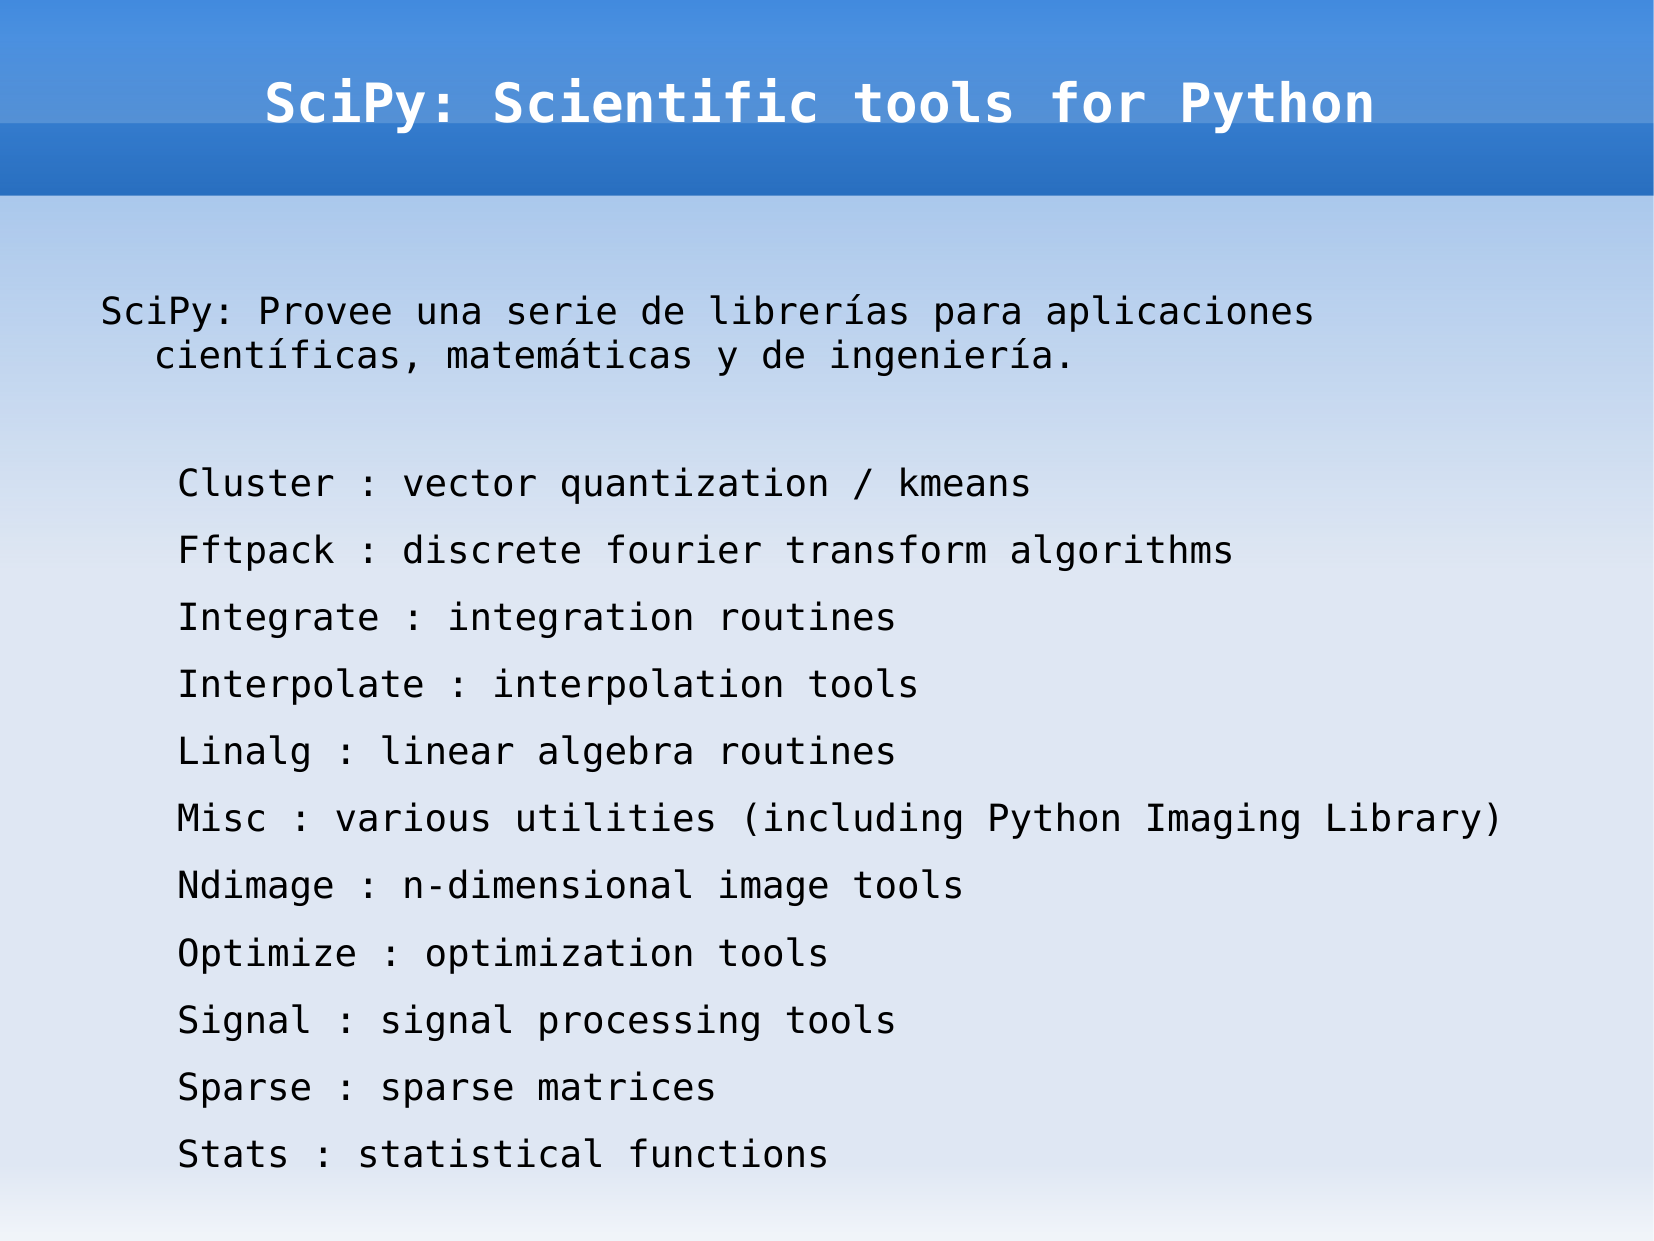

# SciPy: Scientific tools for Python
SciPy: Provee una serie de librerías para aplicaciones científicas, matemáticas y de ingeniería.
Cluster : vector quantization / kmeans
Fftpack : discrete fourier transform algorithms
Integrate : integration routines
Interpolate : interpolation tools
Linalg : linear algebra routines
Misc : various utilities (including Python Imaging Library)
Ndimage : n-dimensional image tools
Optimize : optimization tools
Signal : signal processing tools
Sparse : sparse matrices
Stats : statistical functions